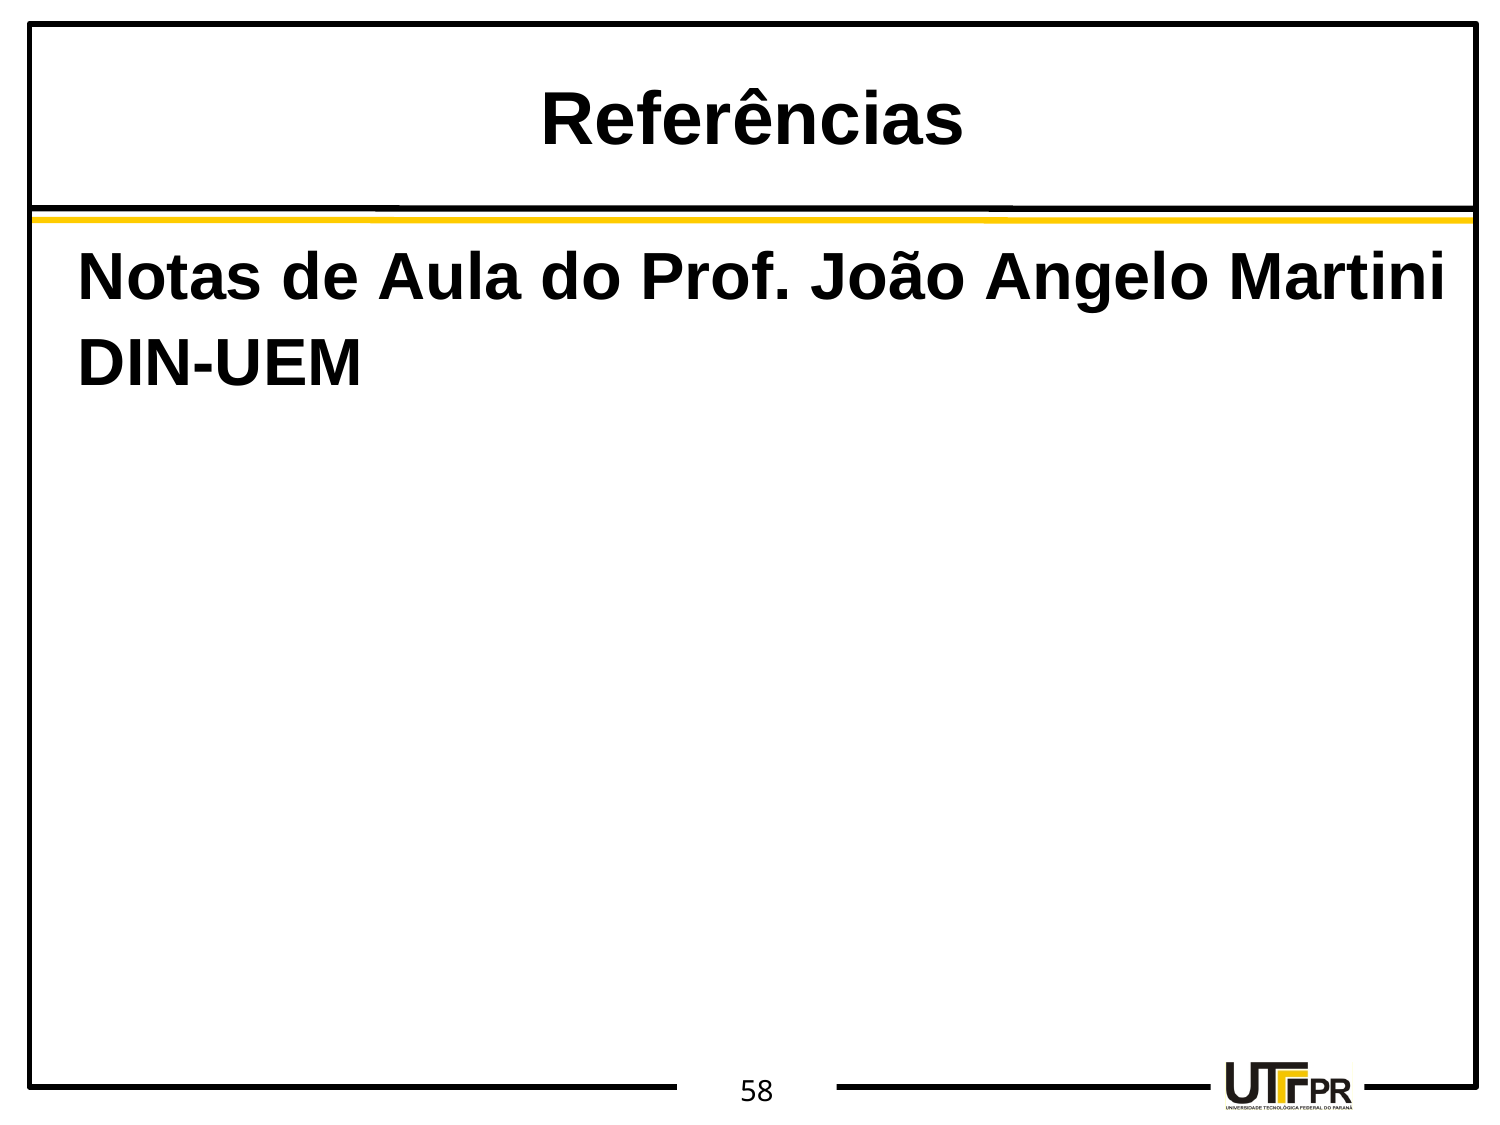

# Referências
Notas de Aula do Prof. João Angelo Martini
DIN-UEM